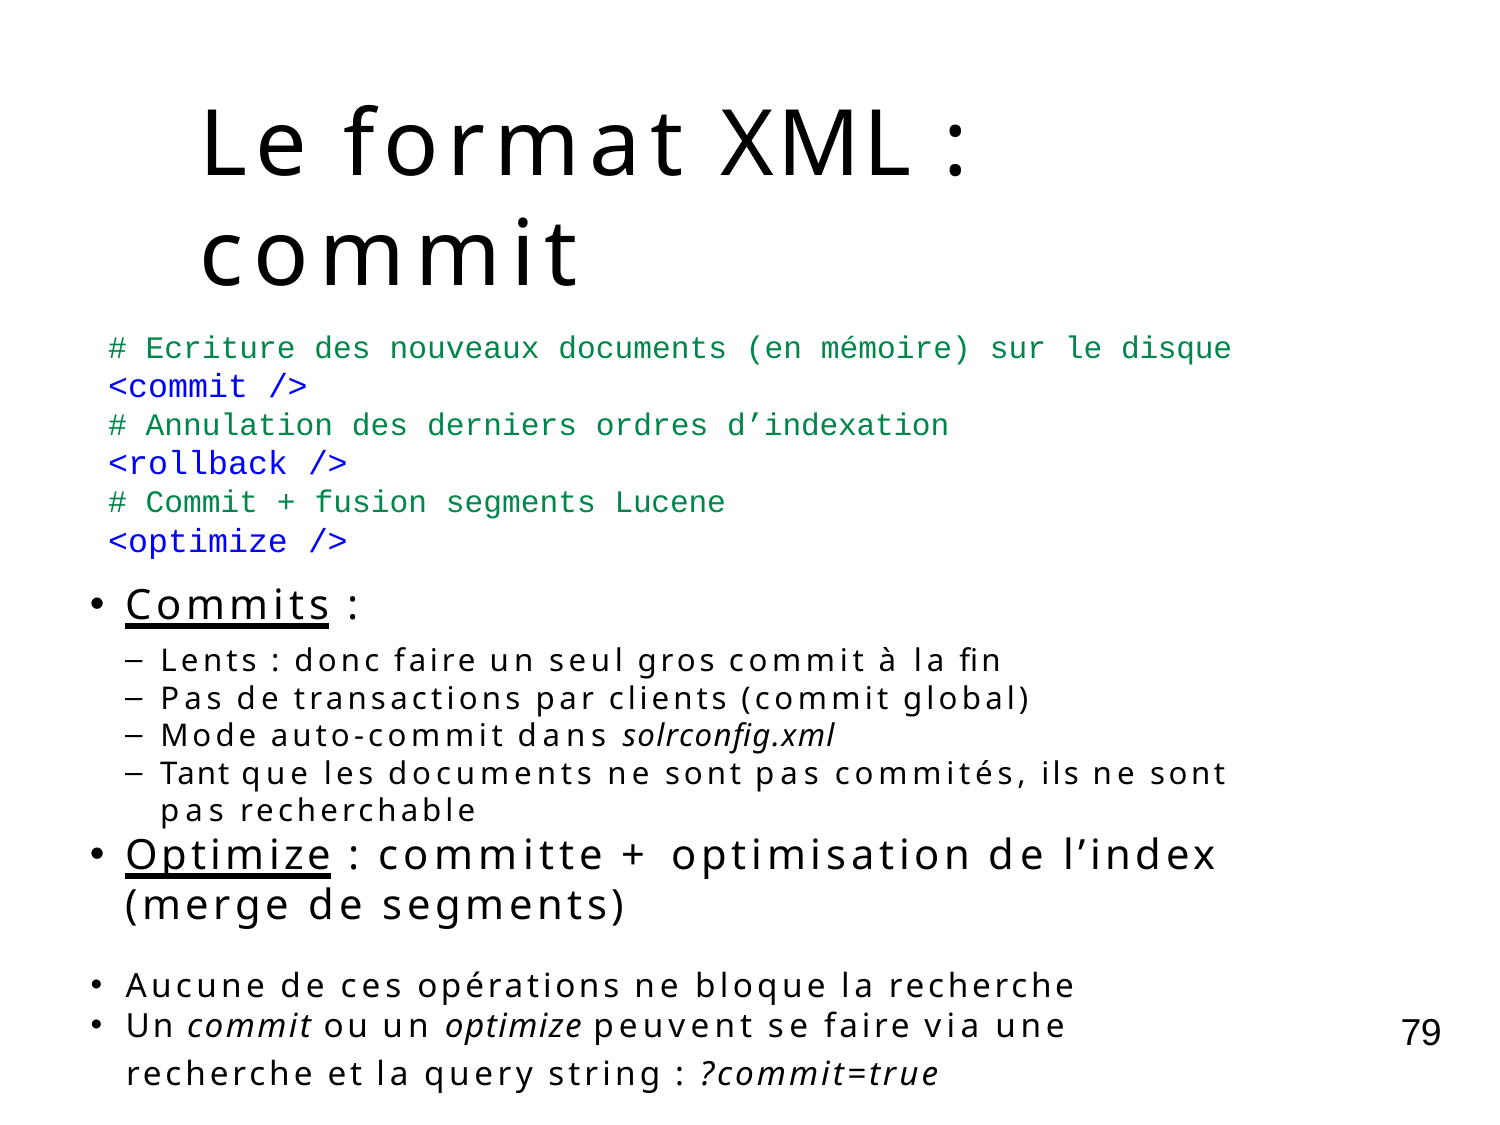

# Le format XML : commit
# Ecriture des nouveaux documents (en mémoire) sur le disque
<commit />
# Annulation des derniers ordres d’indexation
<rollback />
# Commit + fusion segments Lucene
<optimize />
Commits :
Lents : donc faire un seul gros commit à la fin
Pas de transactions par clients (commit global)
Mode auto-commit dans solrconfig.xml
Tant que les documents ne sont pas commités, ils ne sont 	pas recherchable
Optimize : committe + optimisation de l’index (merge de segments)
Aucune de ces opérations ne bloque la recherche
Un commit ou un optimize peuvent se faire via une
recherche et la query string : ?commit=true
79